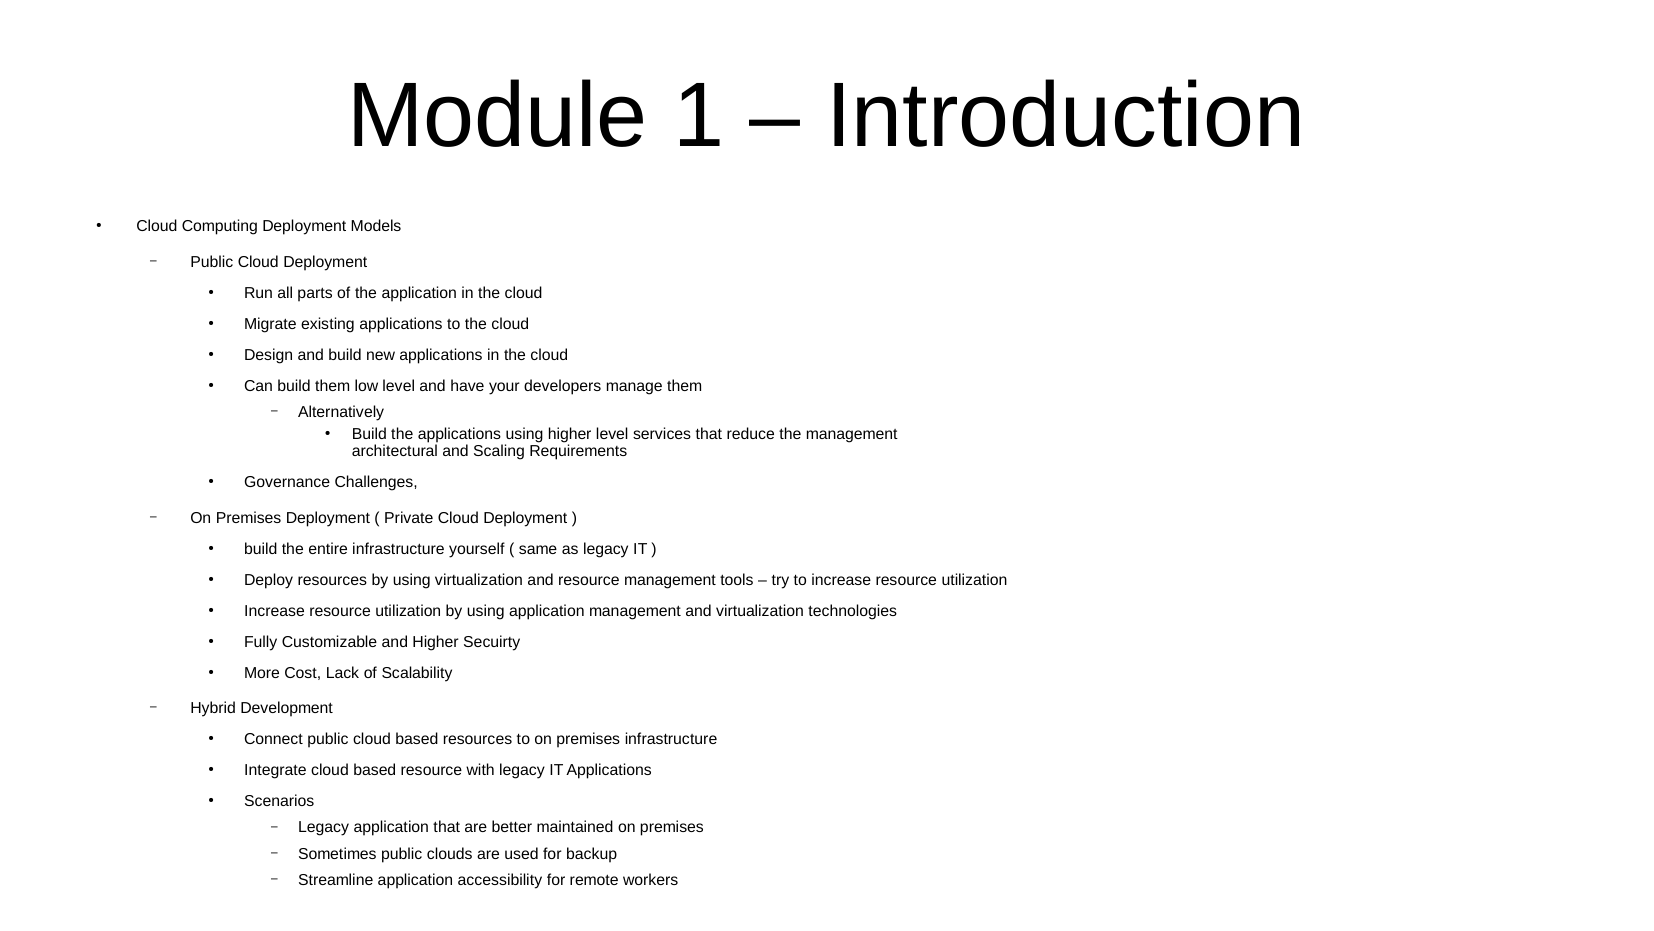

# Module 1 – Introduction
Cloud Computing Deployment Models
Public Cloud Deployment
Run all parts of the application in the cloud
Migrate existing applications to the cloud
Design and build new applications in the cloud
Can build them low level and have your developers manage them
Alternatively
Build the applications using higher level services that reduce the management
architectural and Scaling Requirements
Governance Challenges,
On Premises Deployment ( Private Cloud Deployment )
build the entire infrastructure yourself ( same as legacy IT )
Deploy resources by using virtualization and resource management tools – try to increase resource utilization
Increase resource utilization by using application management and virtualization technologies
Fully Customizable and Higher Secuirty
More Cost, Lack of Scalability
Hybrid Development
Connect public cloud based resources to on premises infrastructure
Integrate cloud based resource with legacy IT Applications
Scenarios
Legacy application that are better maintained on premises
Sometimes public clouds are used for backup
Streamline application accessibility for remote workers